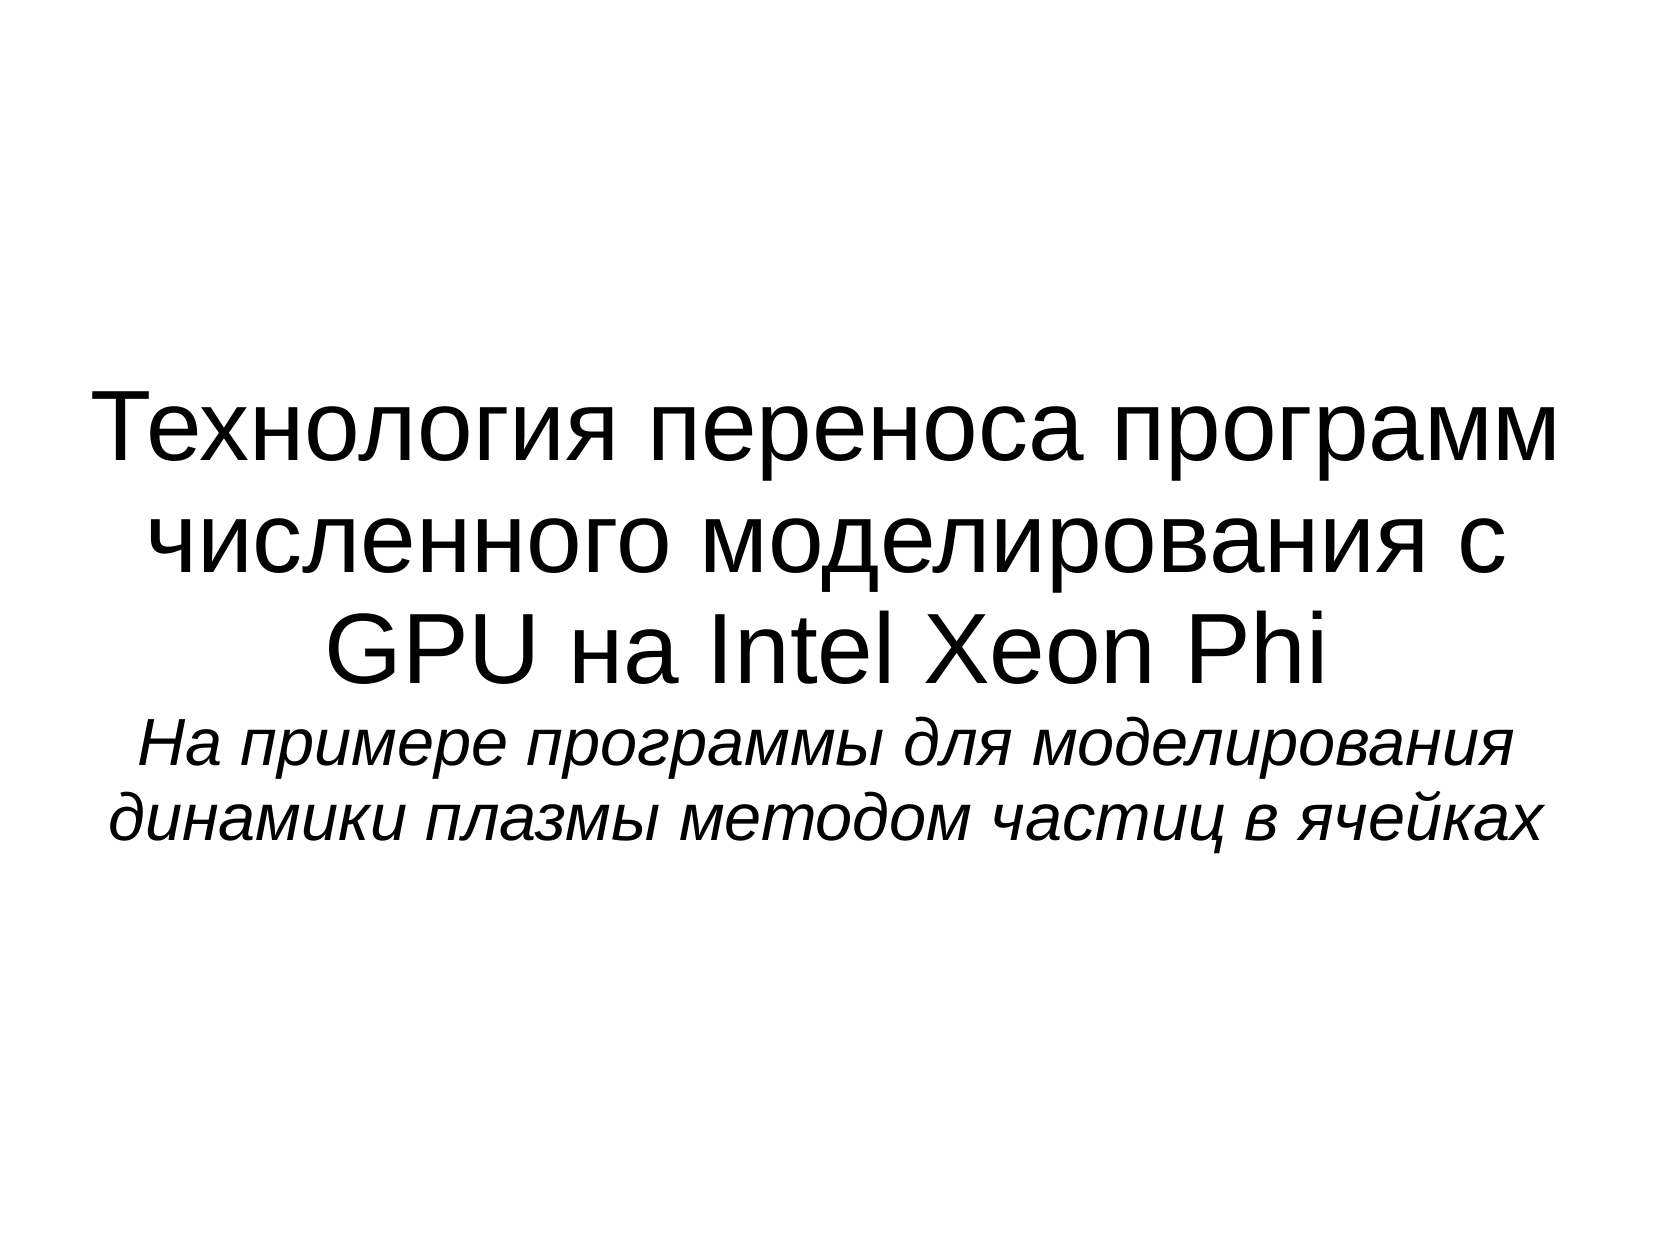

#
Технология переноса программ численного моделирования с GPU на Intel Xeon Phi
На примере программы для моделирования динамики плазмы методом частиц в ячейках